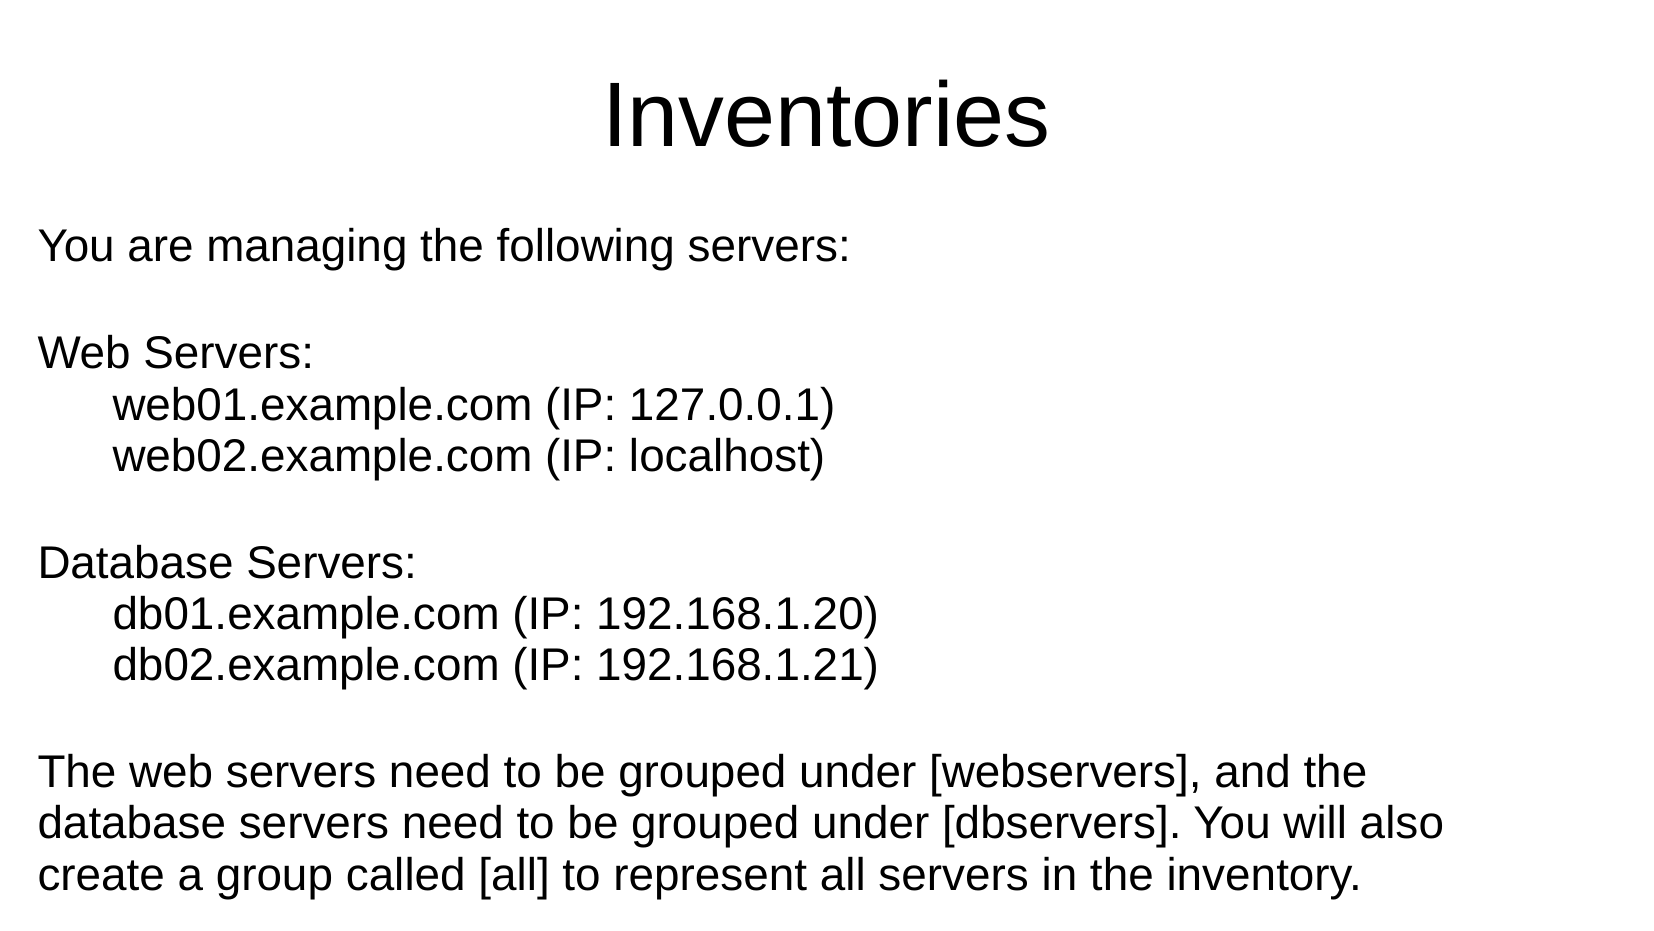

# Inventories
You are managing the following servers:
Web Servers:
	web01.example.com (IP: 127.0.0.1)
	web02.example.com (IP: localhost)
Database Servers:
	db01.example.com (IP: 192.168.1.20)
	db02.example.com (IP: 192.168.1.21)
The web servers need to be grouped under [webservers], and the database servers need to be grouped under [dbservers]. You will also create a group called [all] to represent all servers in the inventory.